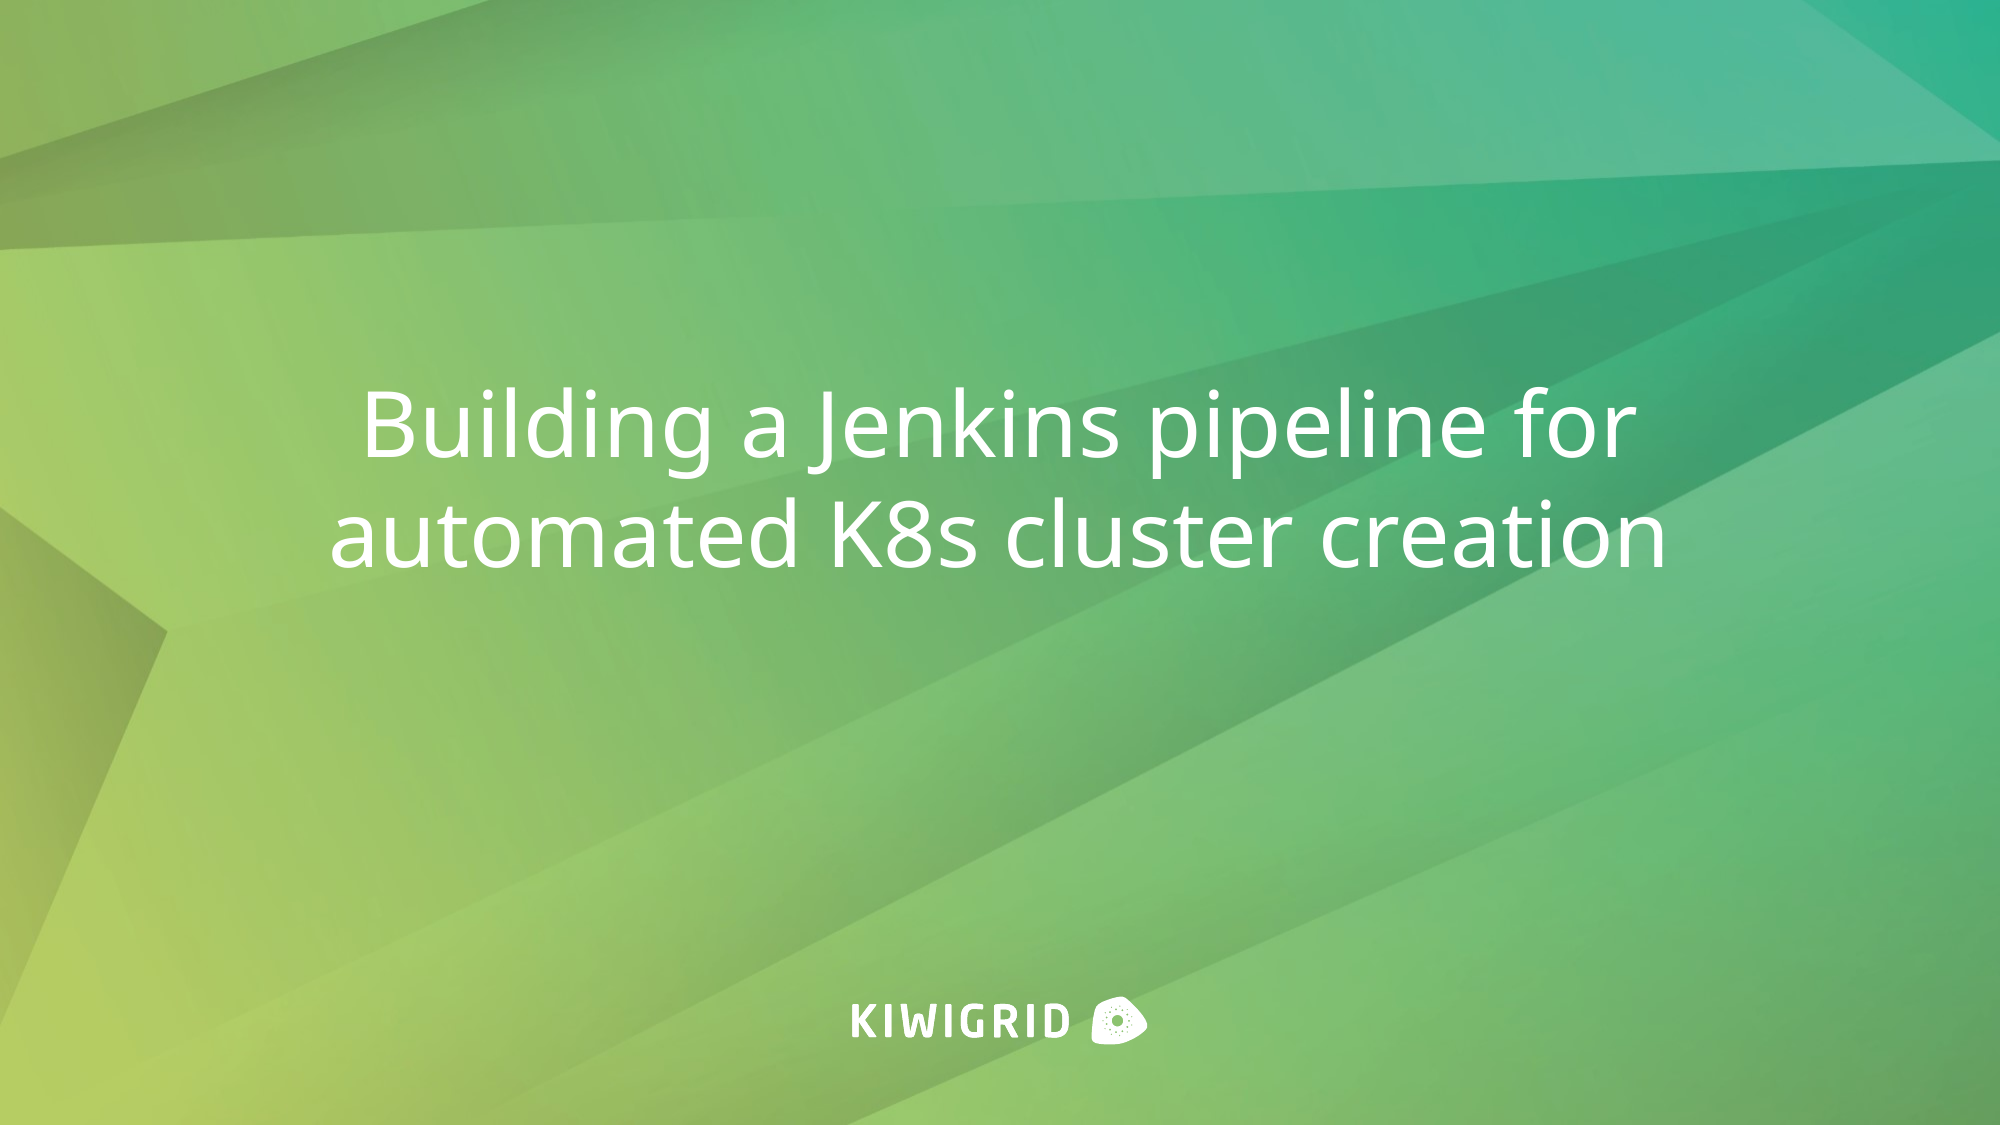

# Building a Jenkins pipeline for automated K8s cluster creation